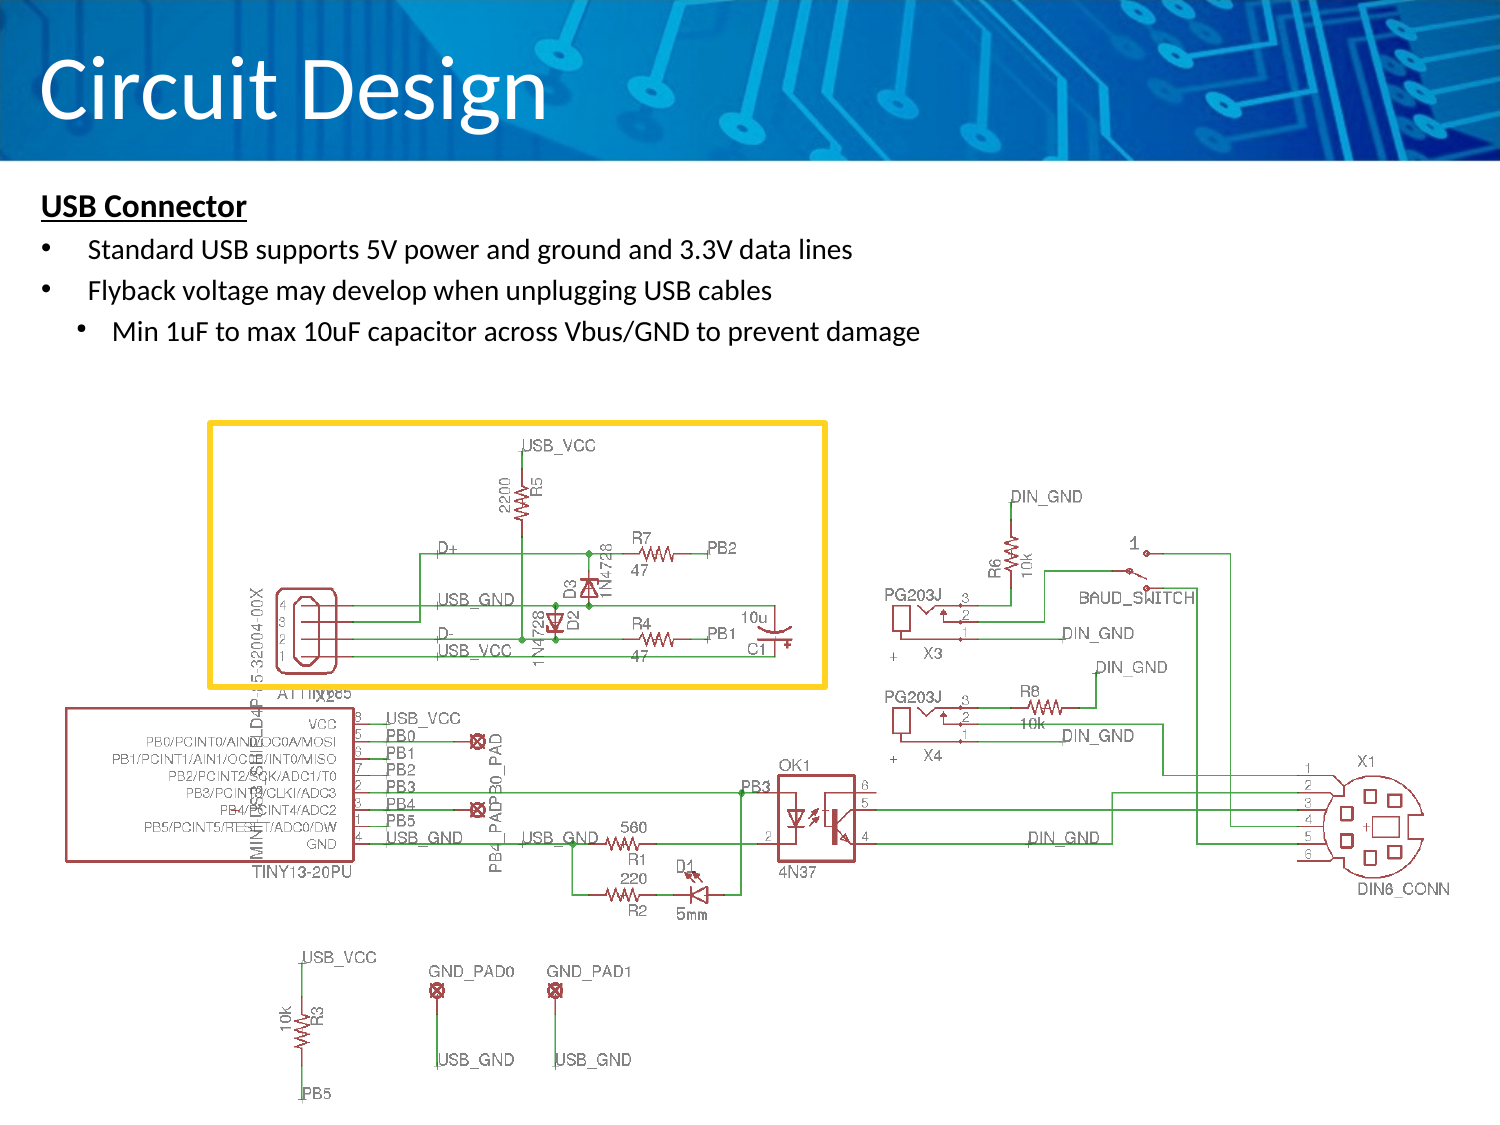

# Circuit Design
USB Connector
Standard USB supports 5V power and ground and 3.3V data lines
Flyback voltage may develop when unplugging USB cables
Min 1uF to max 10uF capacitor across Vbus/GND to prevent damage